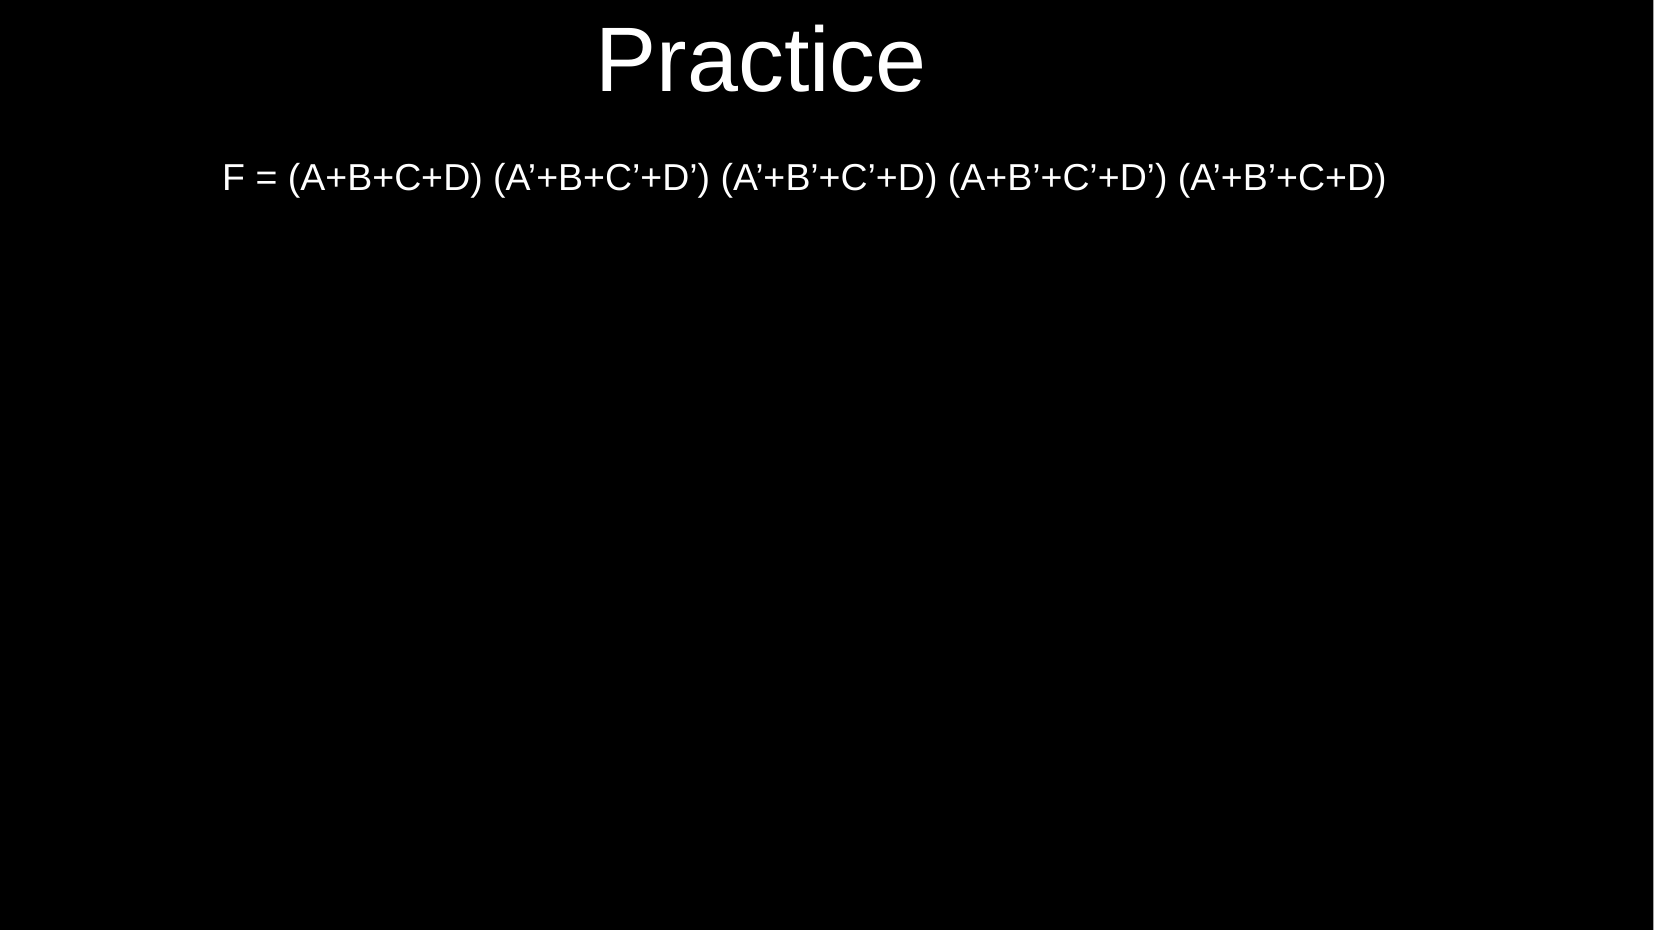

# Practice
F = (A+B+C+D) (A’+B+C’+D’) (A’+B’+C’+D) (A+B’+C’+D’) (A’+B’+C+D)